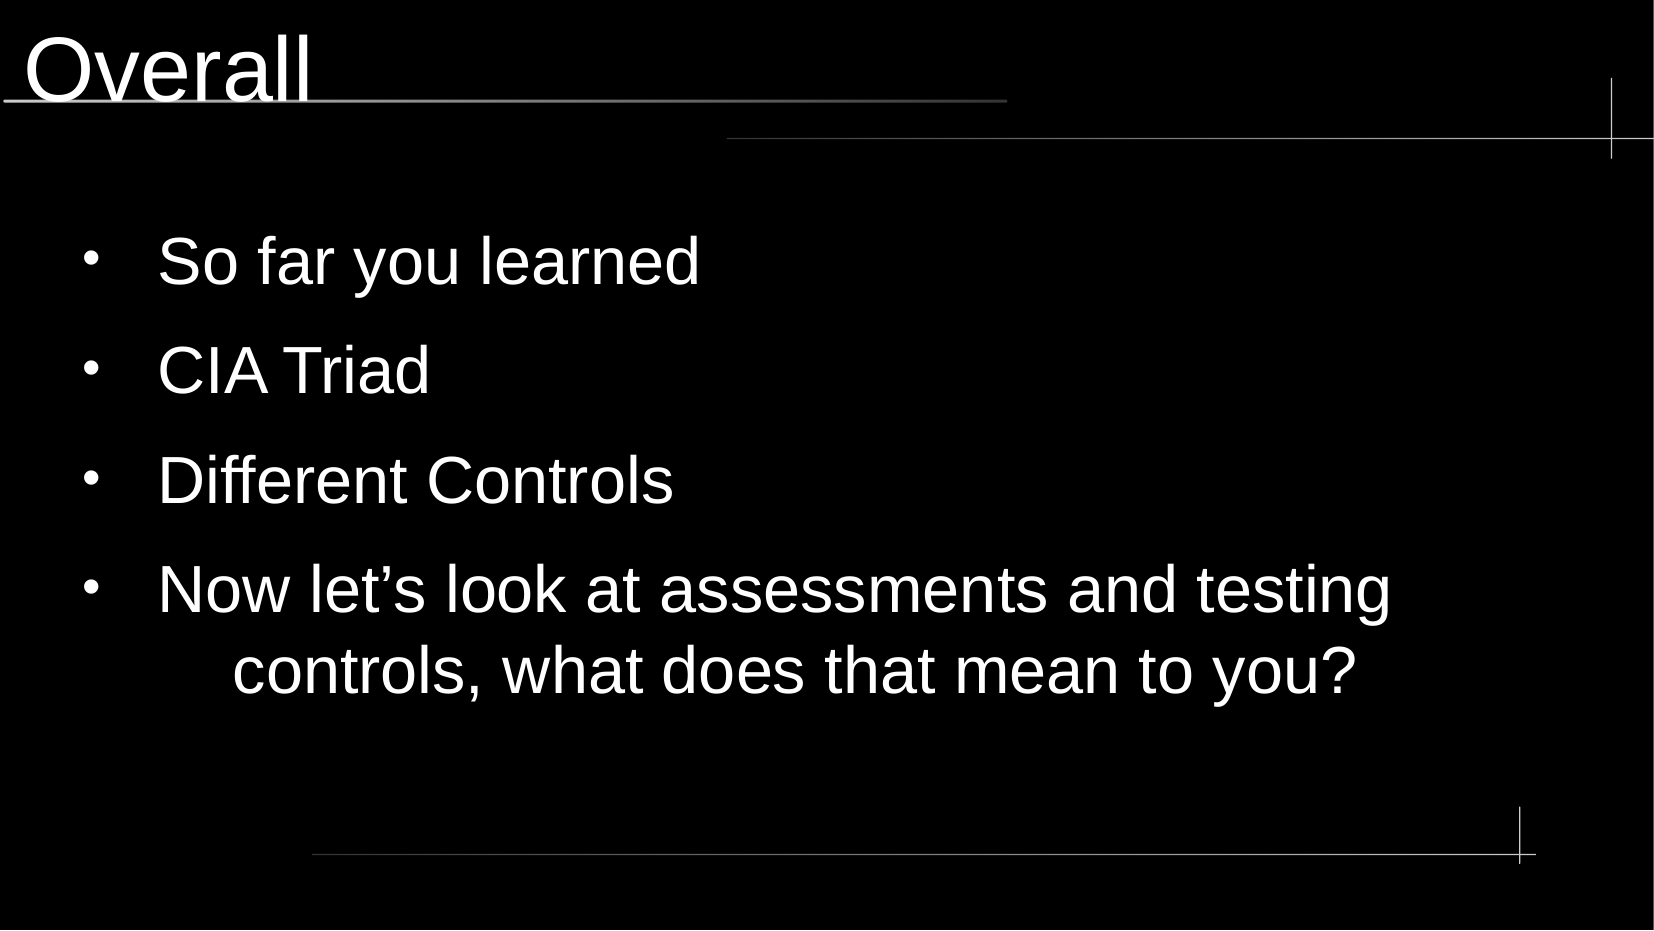

# Overall
So far you learned
CIA Triad
Different Controls
Now let’s look at assessments and testing controls, what does that mean to you?